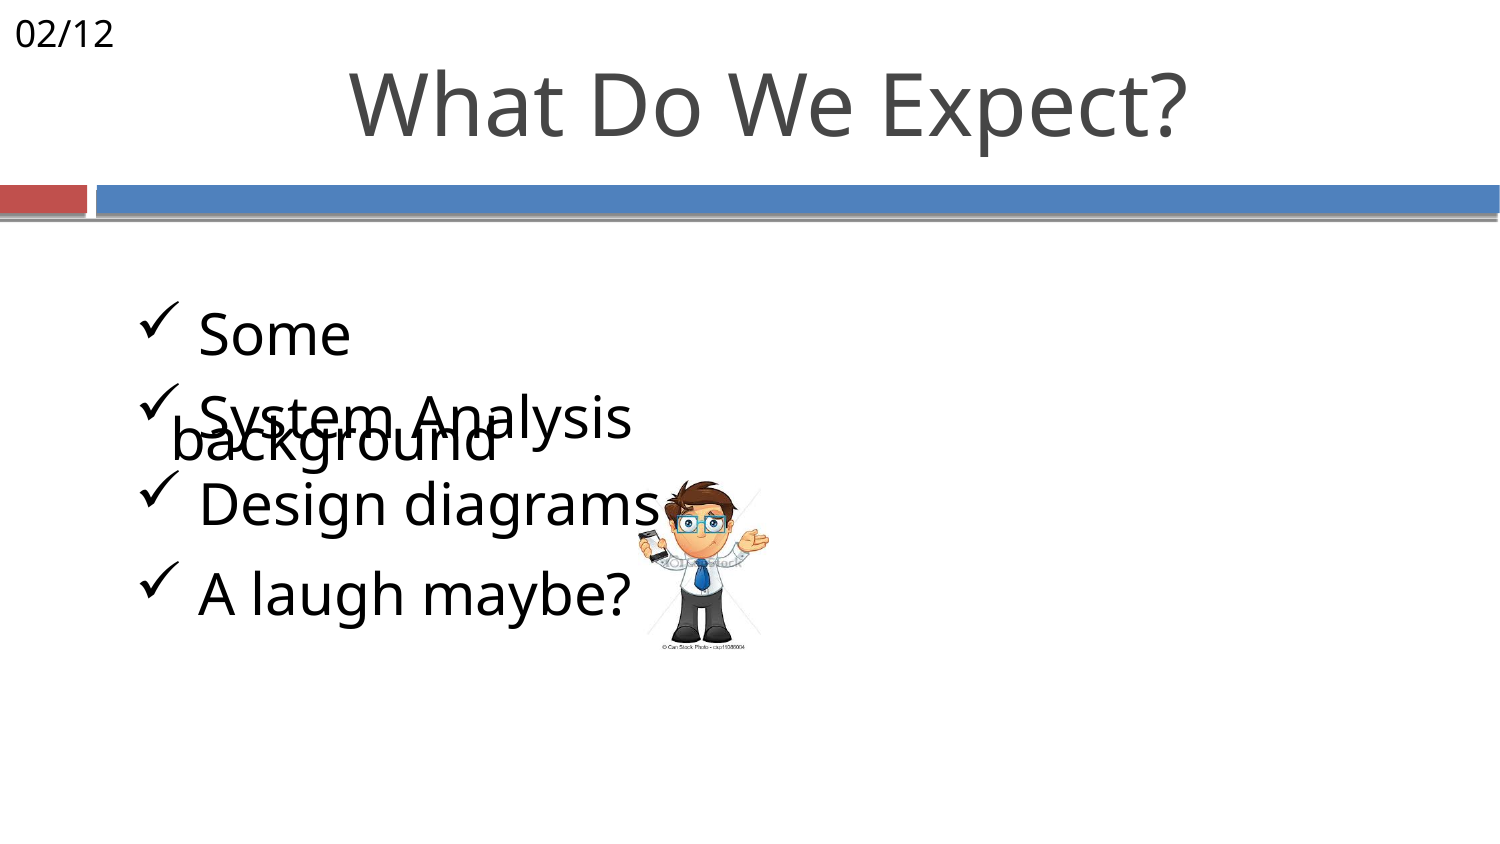

02/12
What Do We Expect?
 Some background
 System Analysis
 Design diagrams
 A laugh maybe?